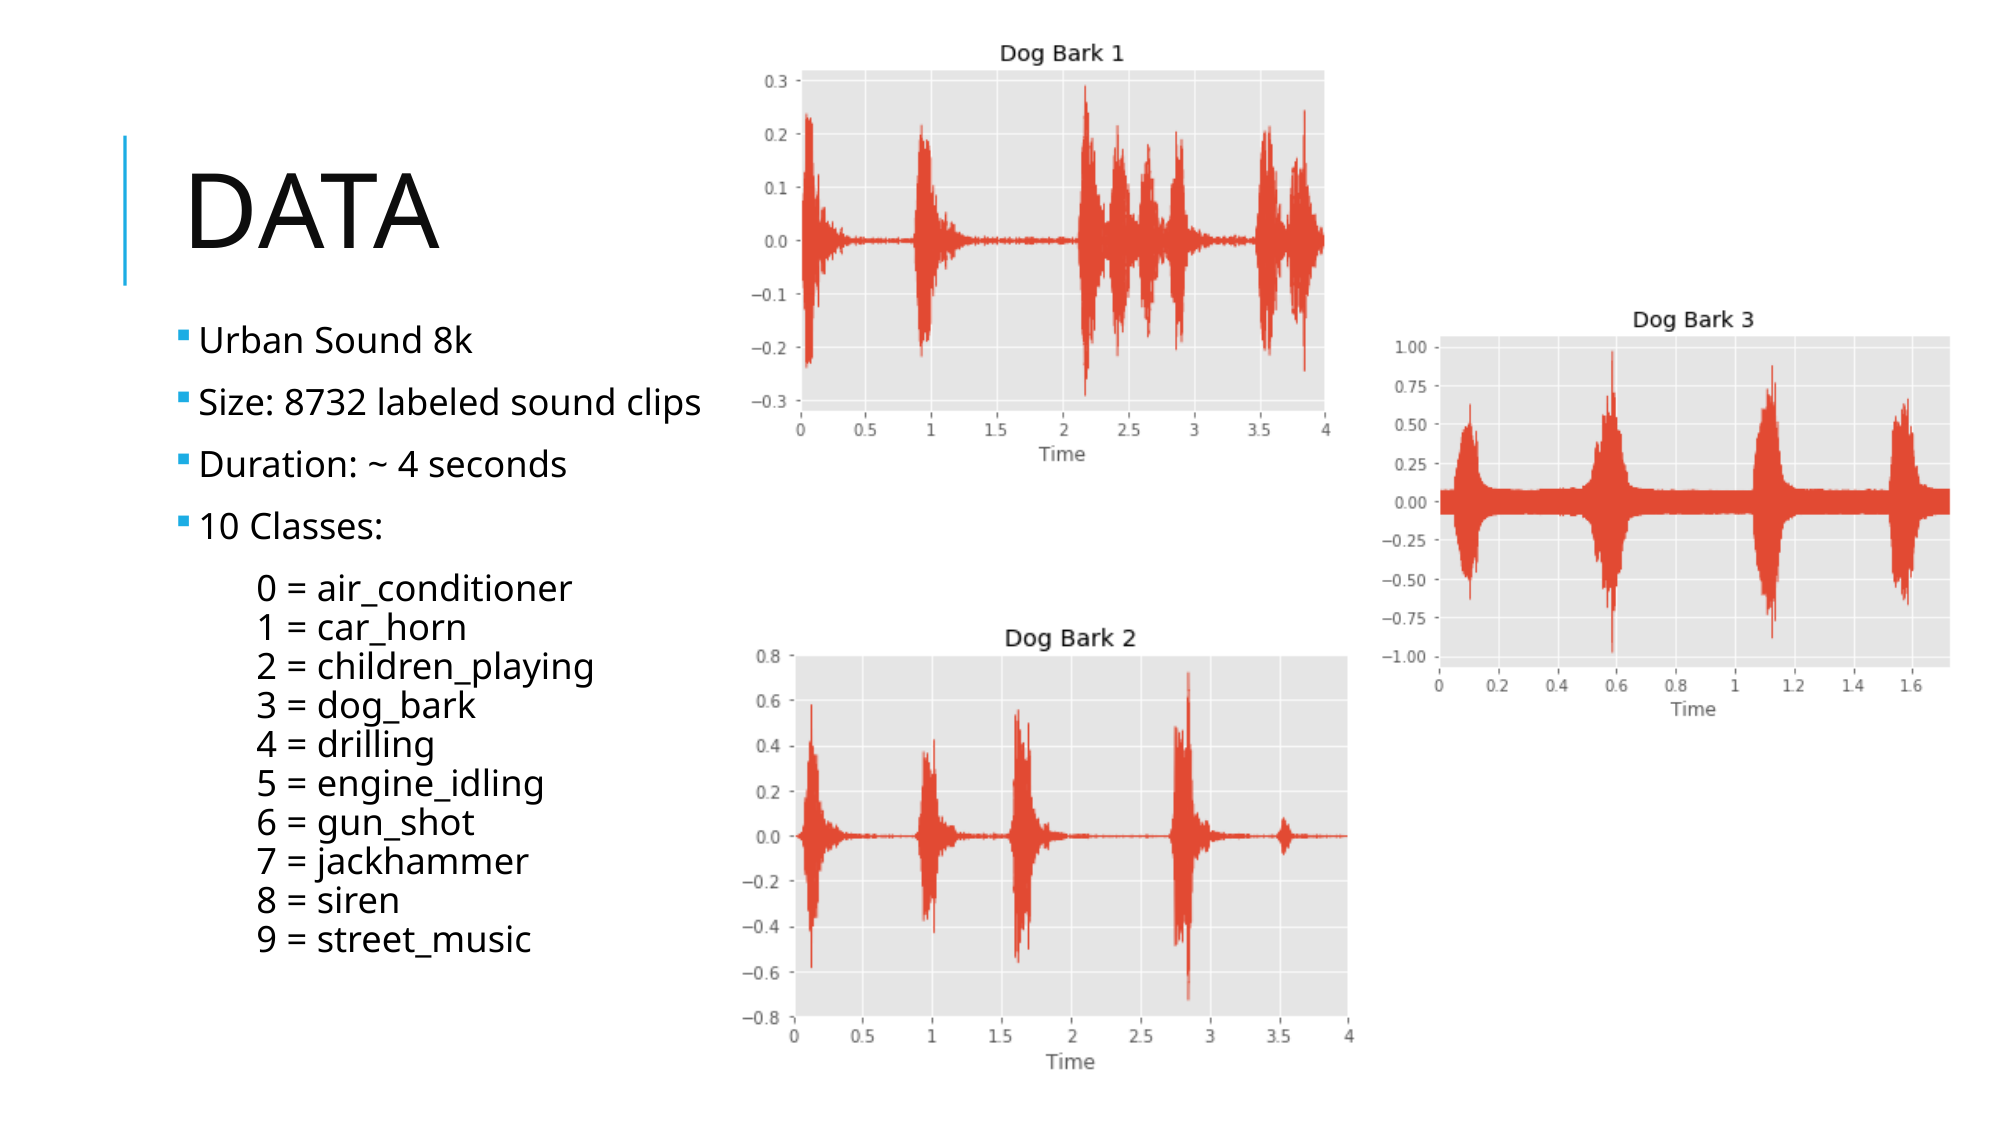

# Data
 Urban Sound 8k
 Size: 8732 labeled sound clips
 Duration: ~ 4 seconds
 10 Classes:
0 = air_conditioner
1 = car_horn
2 = children_playing
3 = dog_bark
4 = drilling
5 = engine_idling
6 = gun_shot
7 = jackhammer
8 = siren
9 = street_music